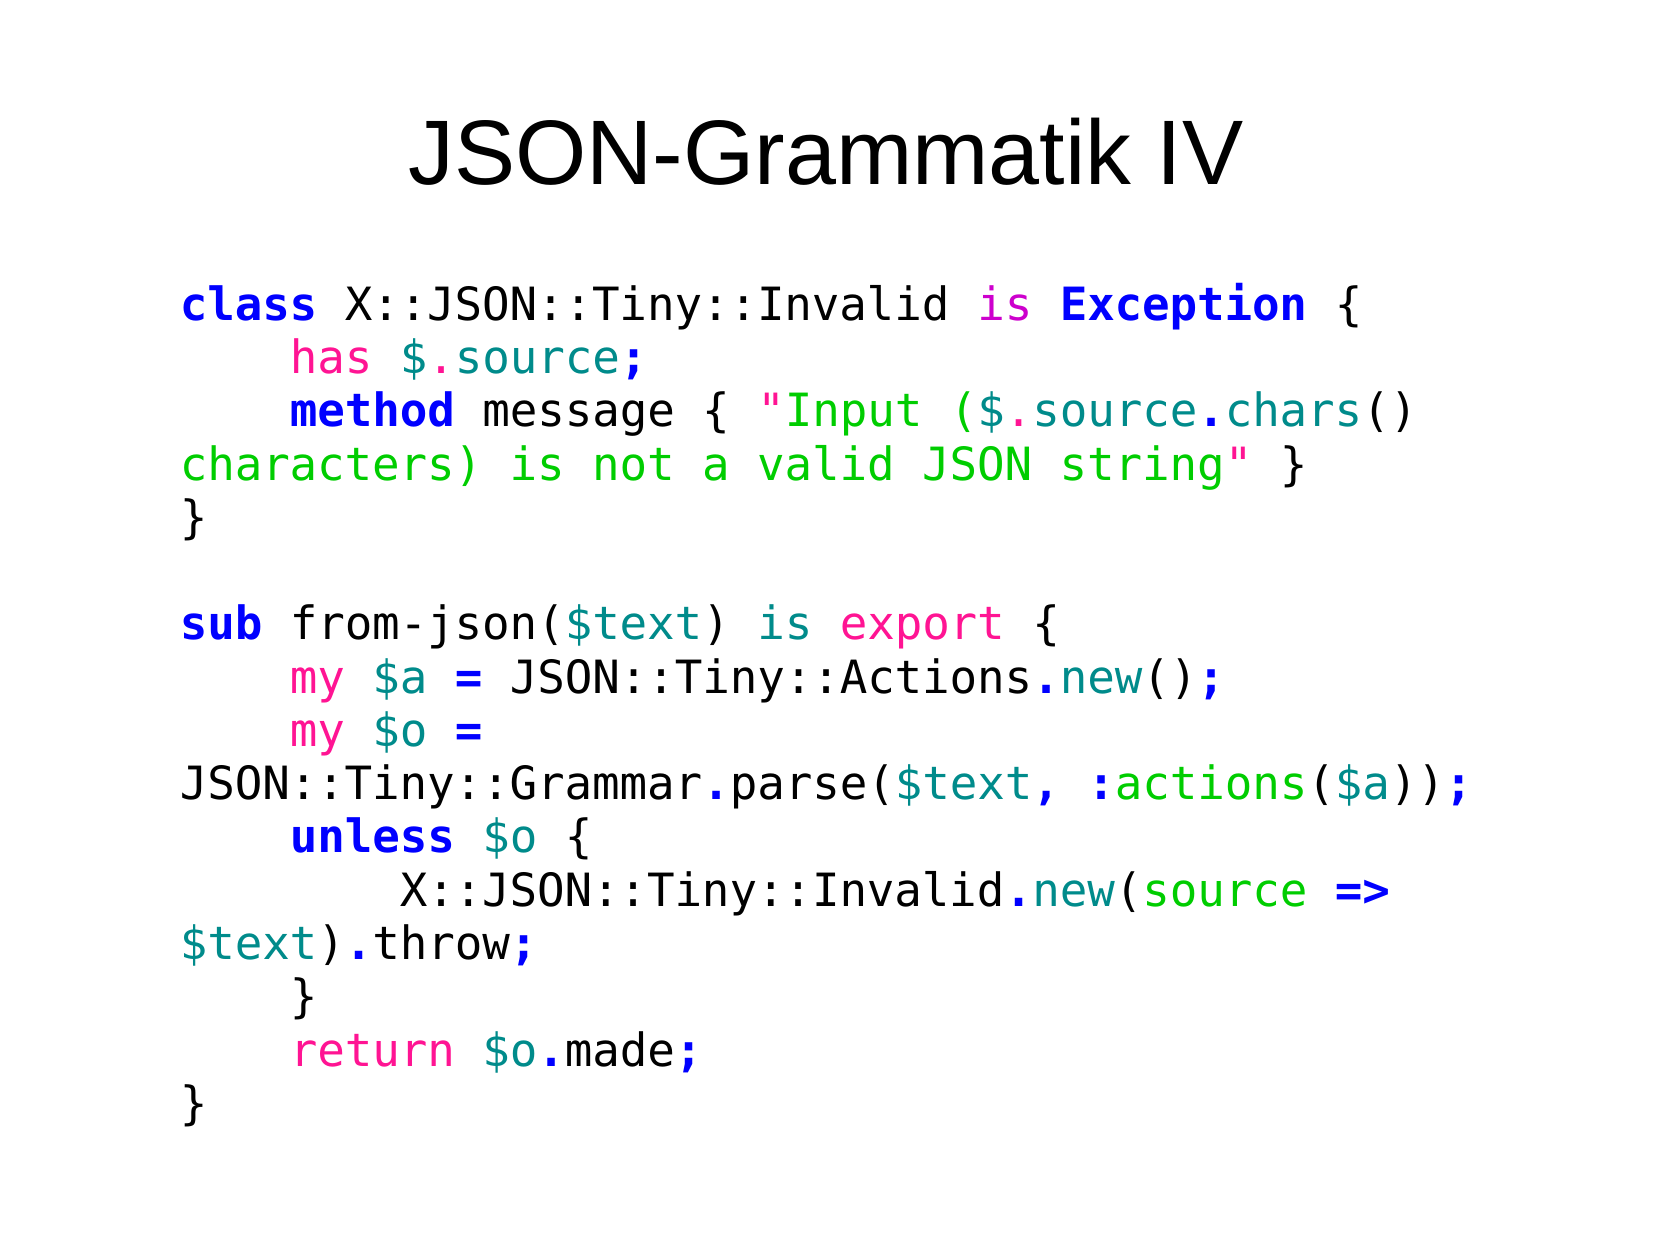

# JSON-Grammatik IV
class X::JSON::Tiny::Invalid is Exception {
 has $.source;
 method message { "Input ($.source.chars() characters) is not a valid JSON string" }
}
sub from-json($text) is export {
 my $a = JSON::Tiny::Actions.new();
 my $o = JSON::Tiny::Grammar.parse($text, :actions($a));
 unless $o {
 X::JSON::Tiny::Invalid.new(source => $text).throw;
 }
 return $o.made;
}